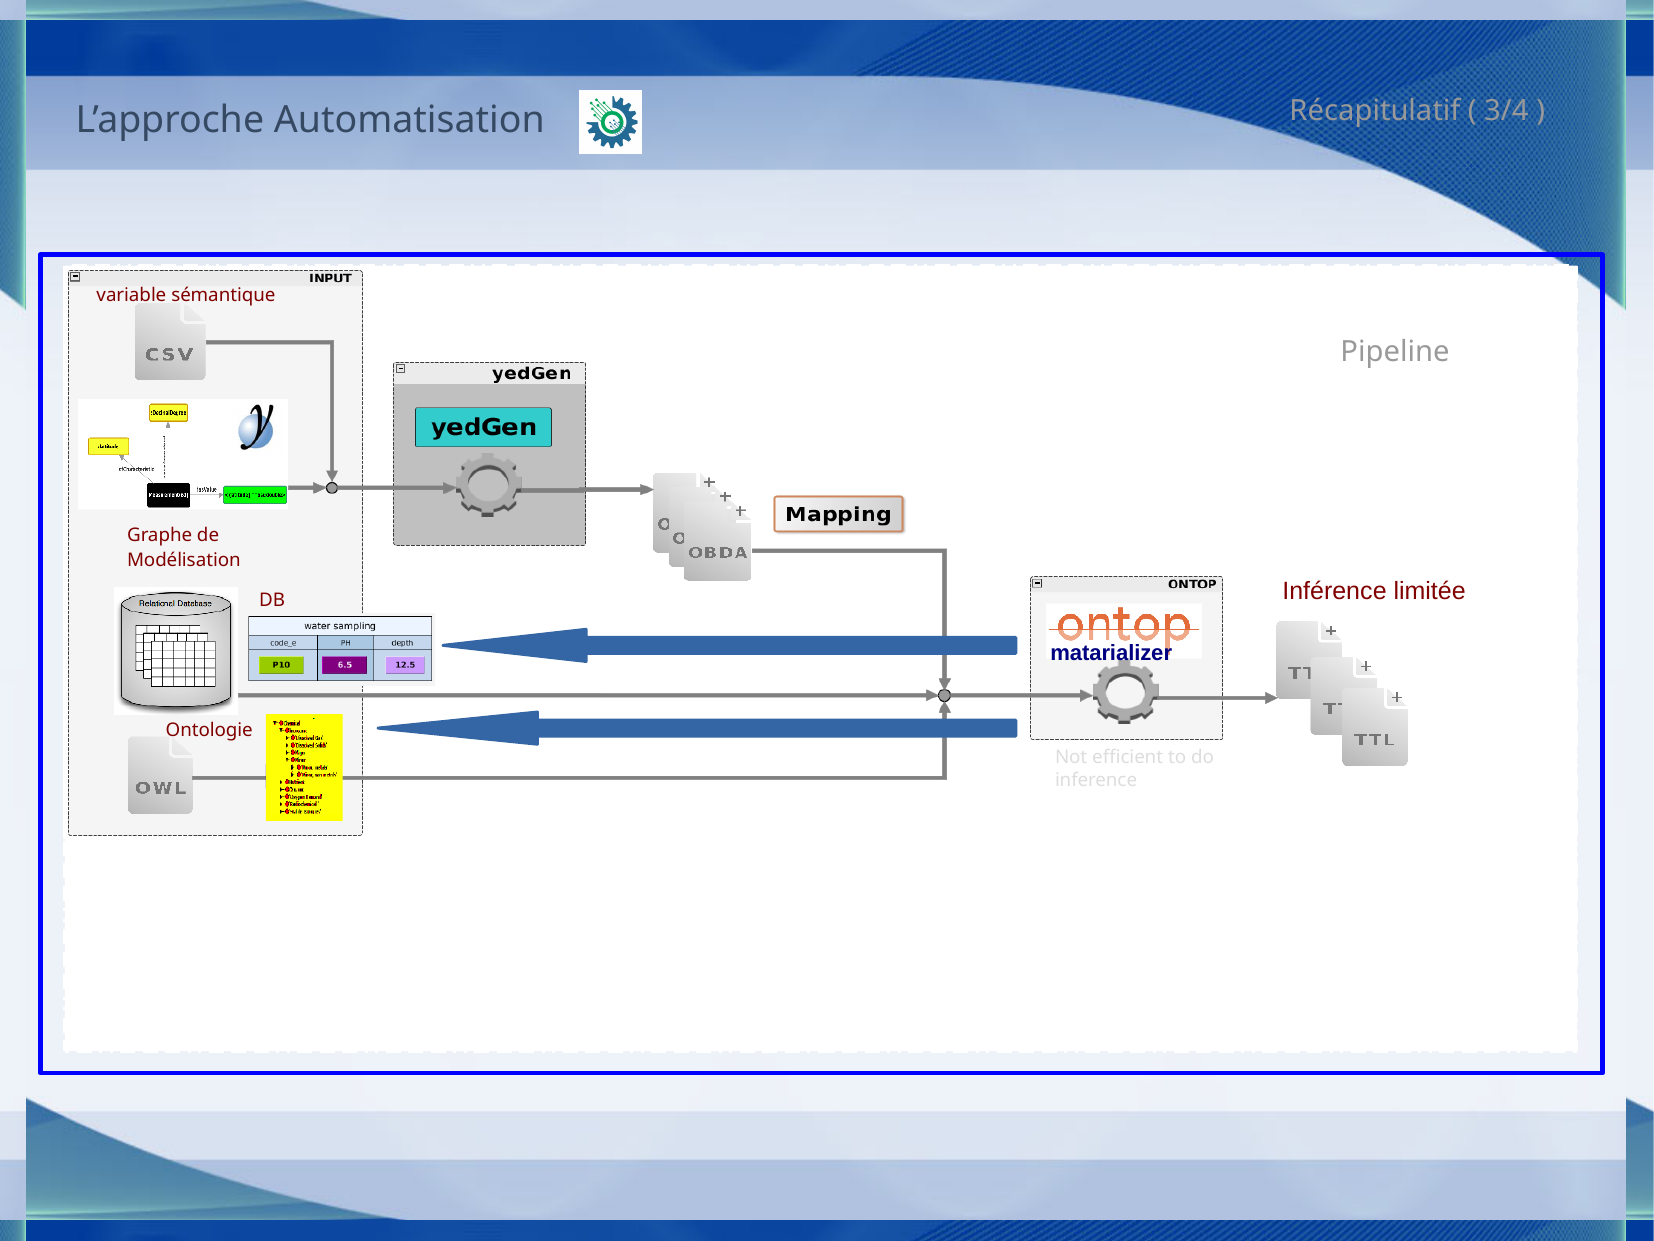

Récapitulatif ( 3/4 )
# L’approche Automatisation
variable sémantique
Pipeline
Graphe de Modélisation
Inférence limitée
DB
matarializer
Ontologie
Not efficient to do inference